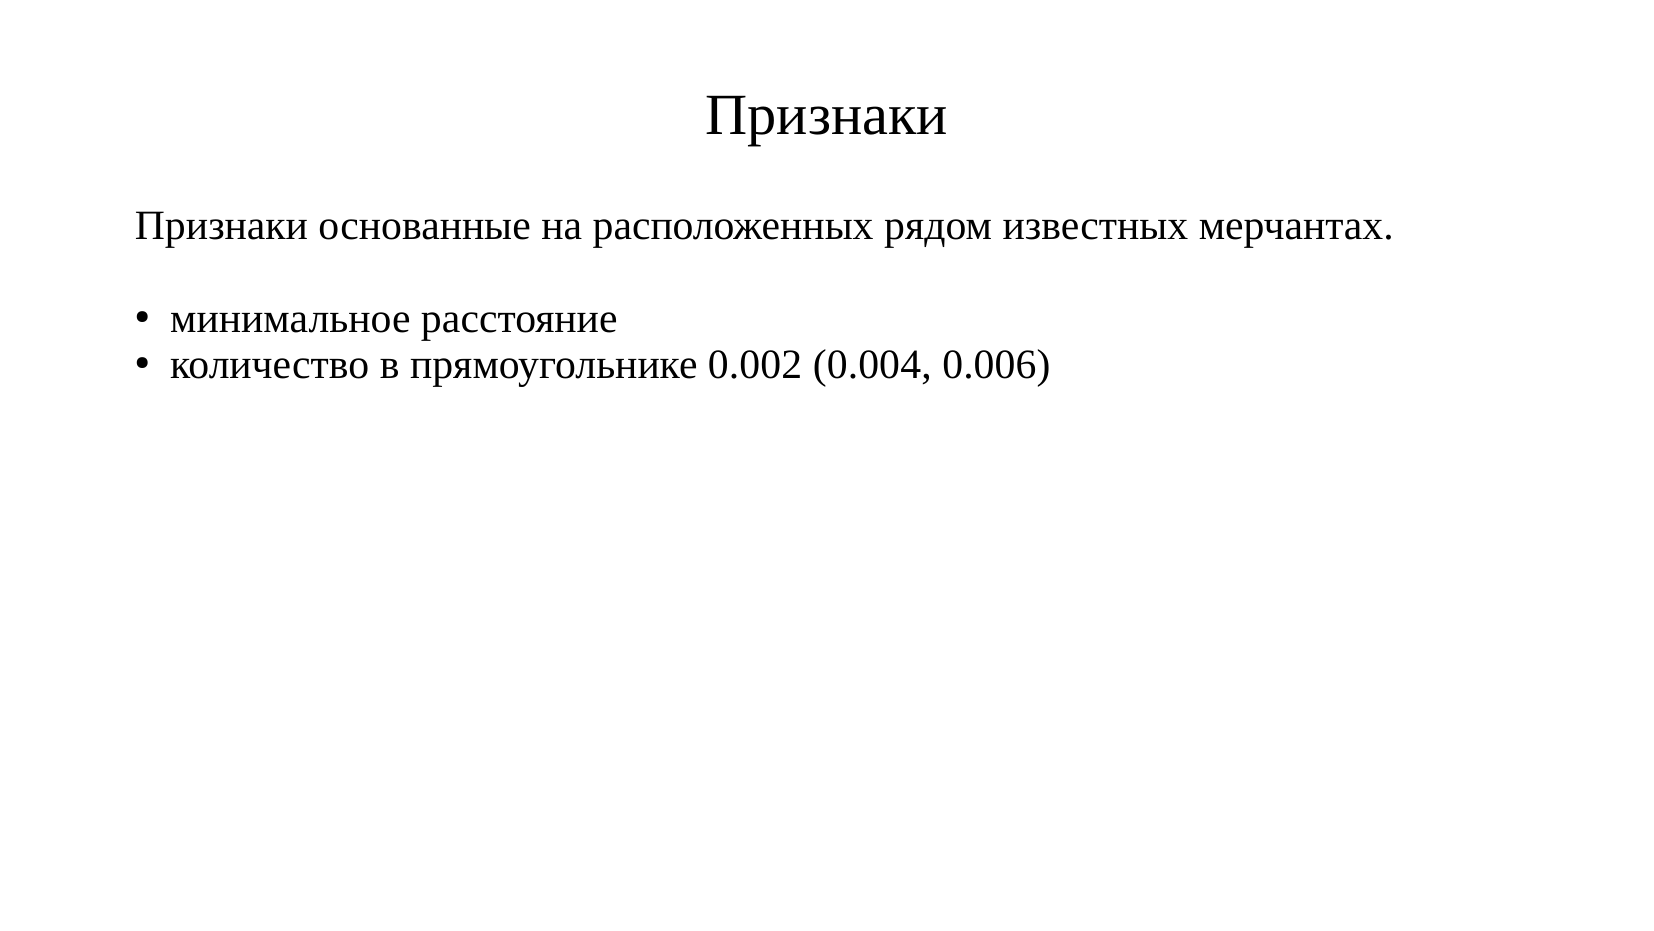

Признаки
Признаки основанные на расположенных рядом известных мерчантах.
минимальное расстояние
количество в прямоугольнике 0.002 (0.004, 0.006)